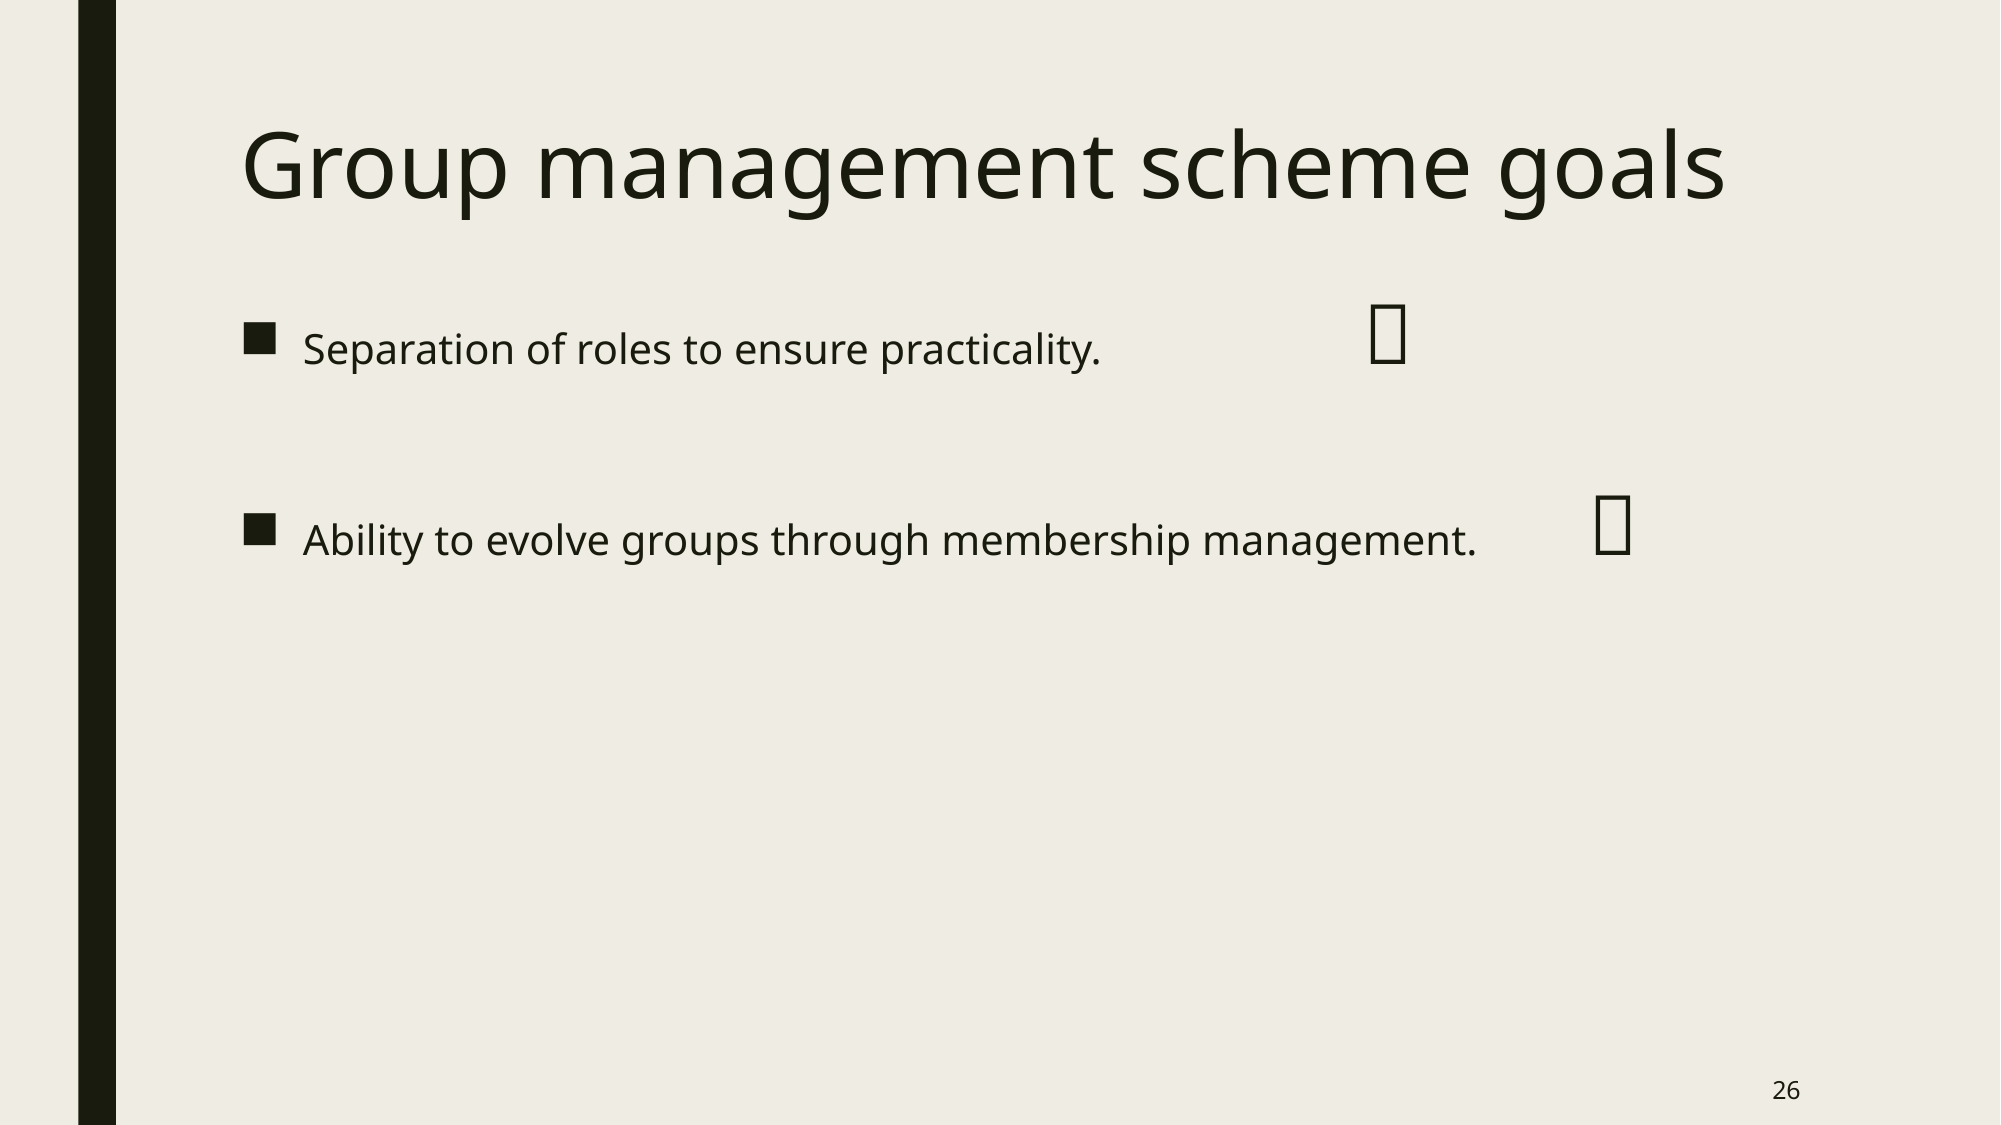

# Group management scheme goals
Separation of roles to ensure practicality.				 ✅
Ability to evolve groups through membership management.		 ✅